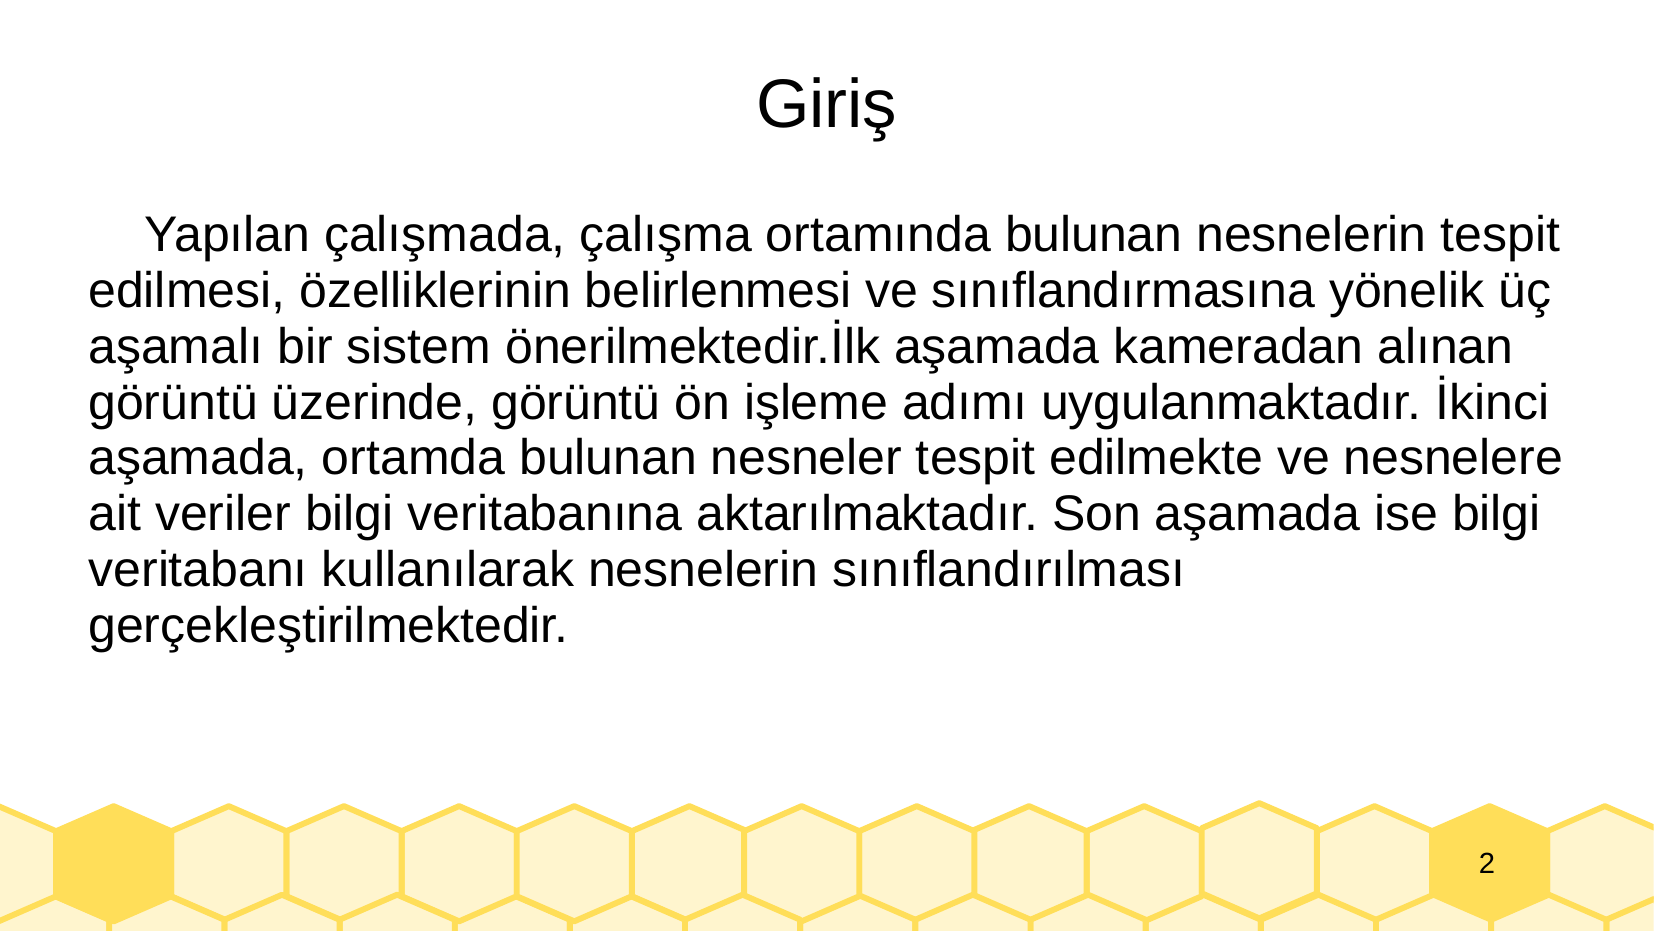

# Giriş
 Yapılan çalışmada, çalışma ortamında bulunan nesnelerin tespit edilmesi, özelliklerinin belirlenmesi ve sınıflandırmasına yönelik üç aşamalı bir sistem önerilmektedir.İlk aşamada kameradan alınan görüntü üzerinde, görüntü ön işleme adımı uygulanmaktadır. İkinci aşamada, ortamda bulunan nesneler tespit edilmekte ve nesnelere ait veriler bilgi veritabanına aktarılmaktadır. Son aşamada ise bilgi veritabanı kullanılarak nesnelerin sınıflandırılması gerçekleştirilmektedir.